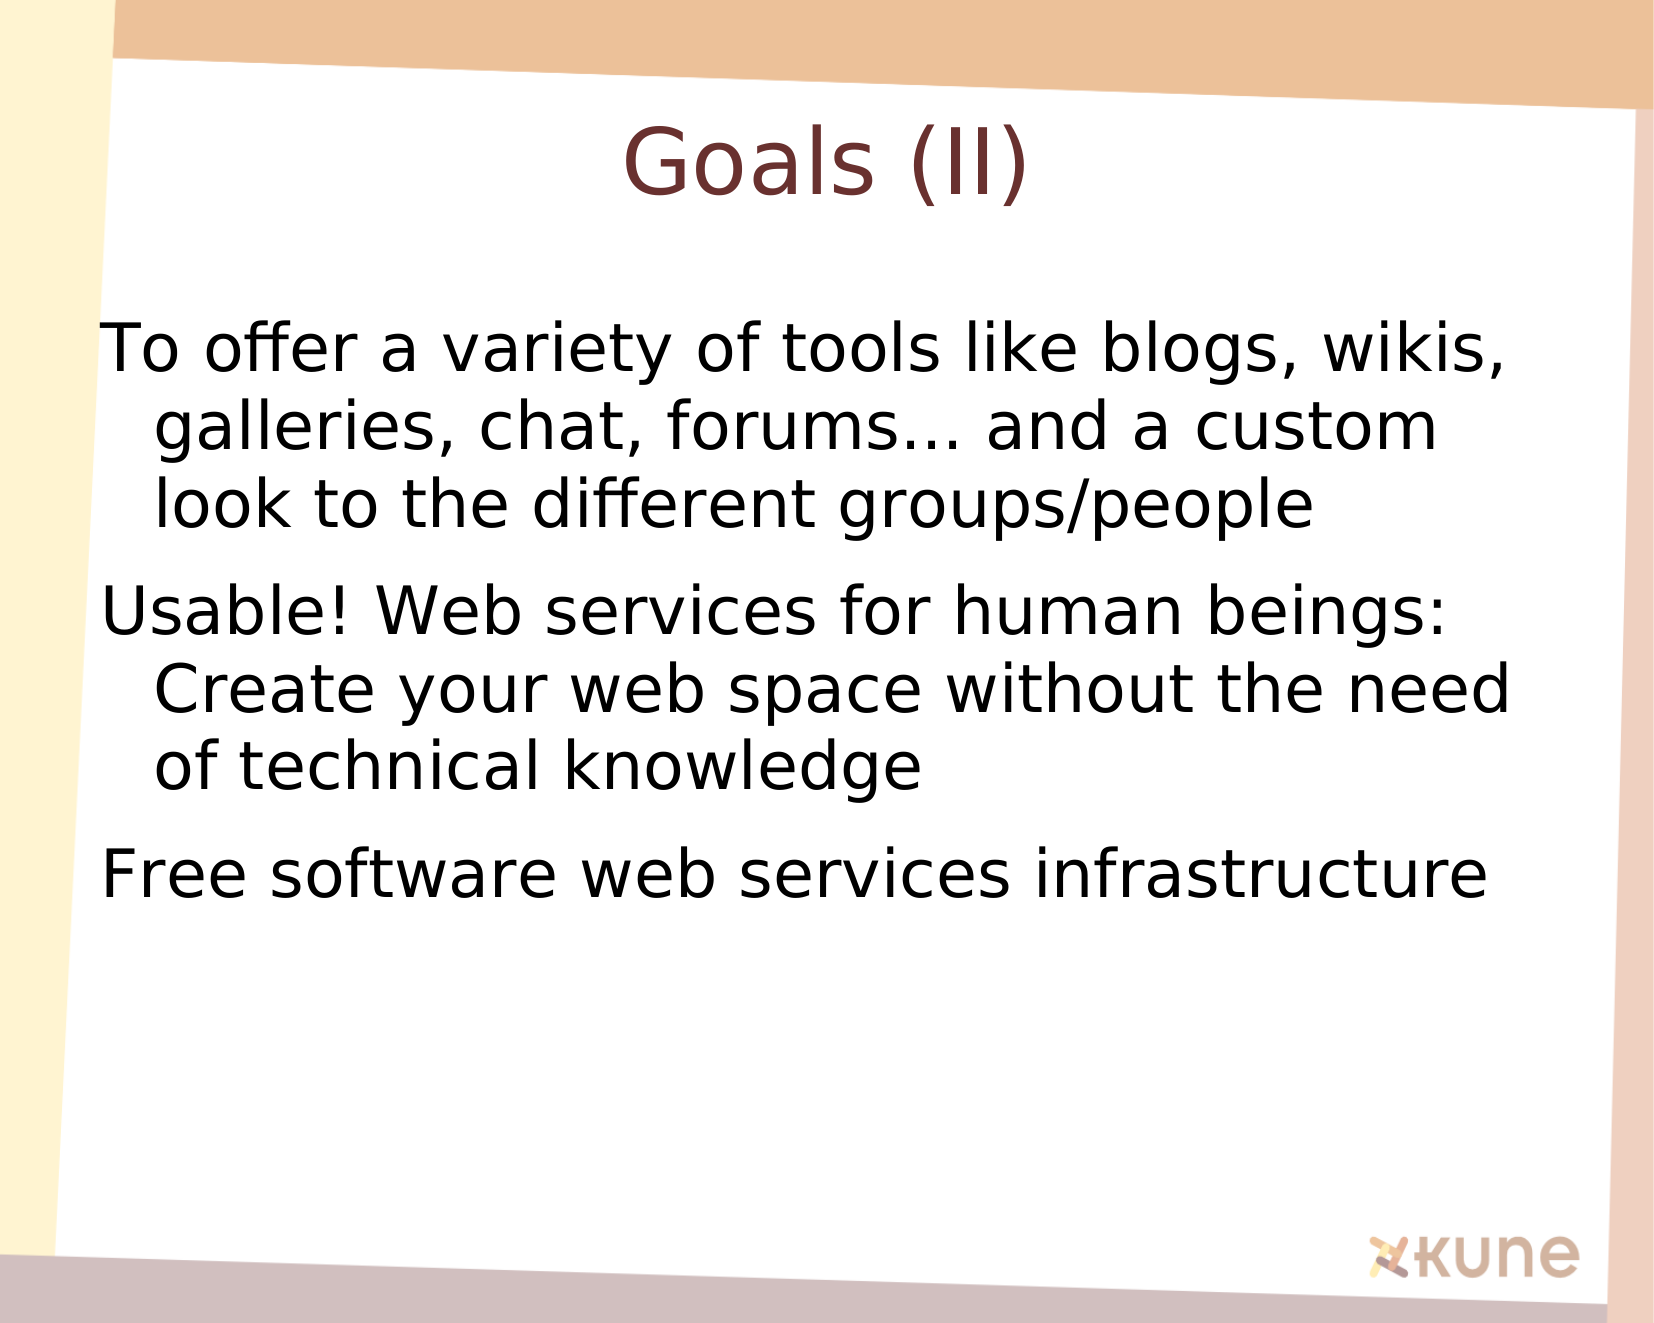

# Goals (II)
To offer a variety of tools like blogs, wikis, galleries, chat, forums... and a custom look to the different groups/people
Usable! Web services for human beings: Create your web space without the need of technical knowledge
Free software web services infrastructure